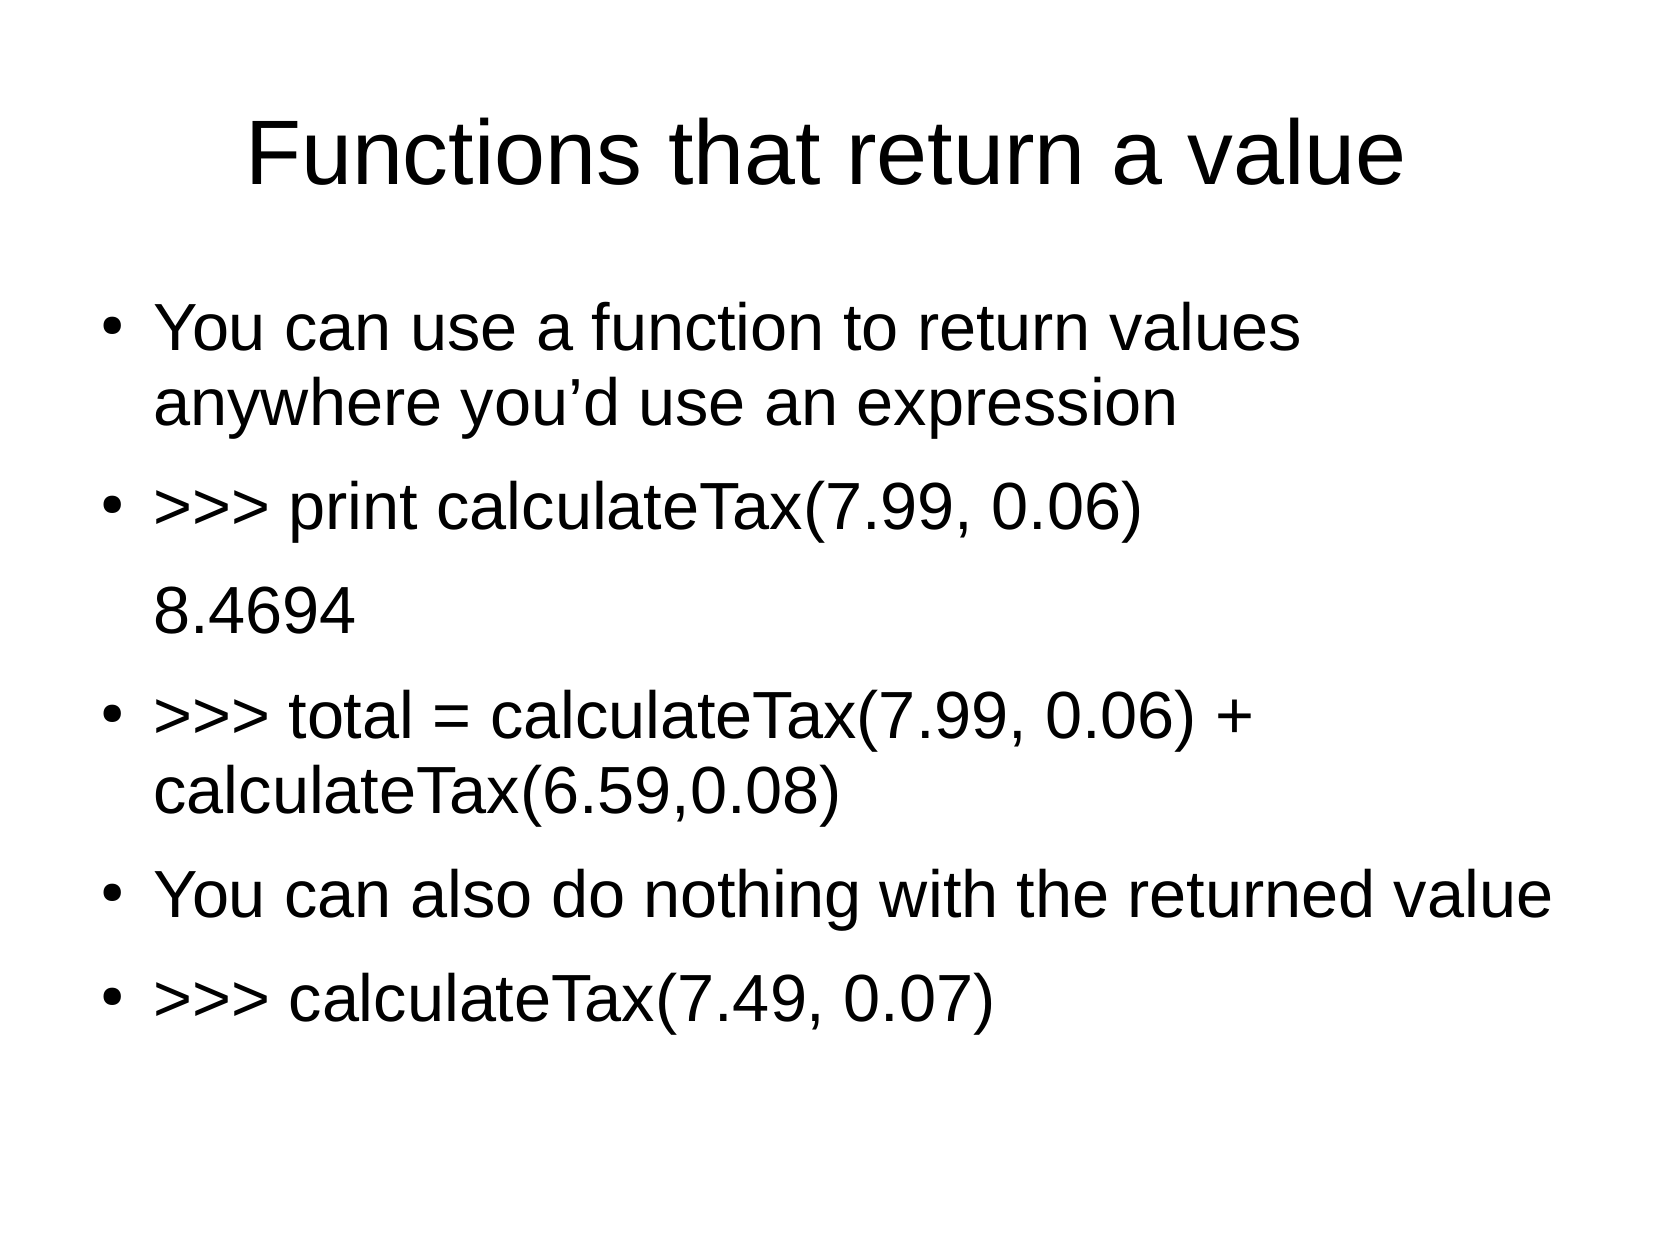

# Functions that return a value
You can use a function to return values anywhere you’d use an expression
>>> print calculateTax(7.99, 0.06)
8.4694
>>> total = calculateTax(7.99, 0.06) + calculateTax(6.59,0.08)
You can also do nothing with the returned value
>>> calculateTax(7.49, 0.07)